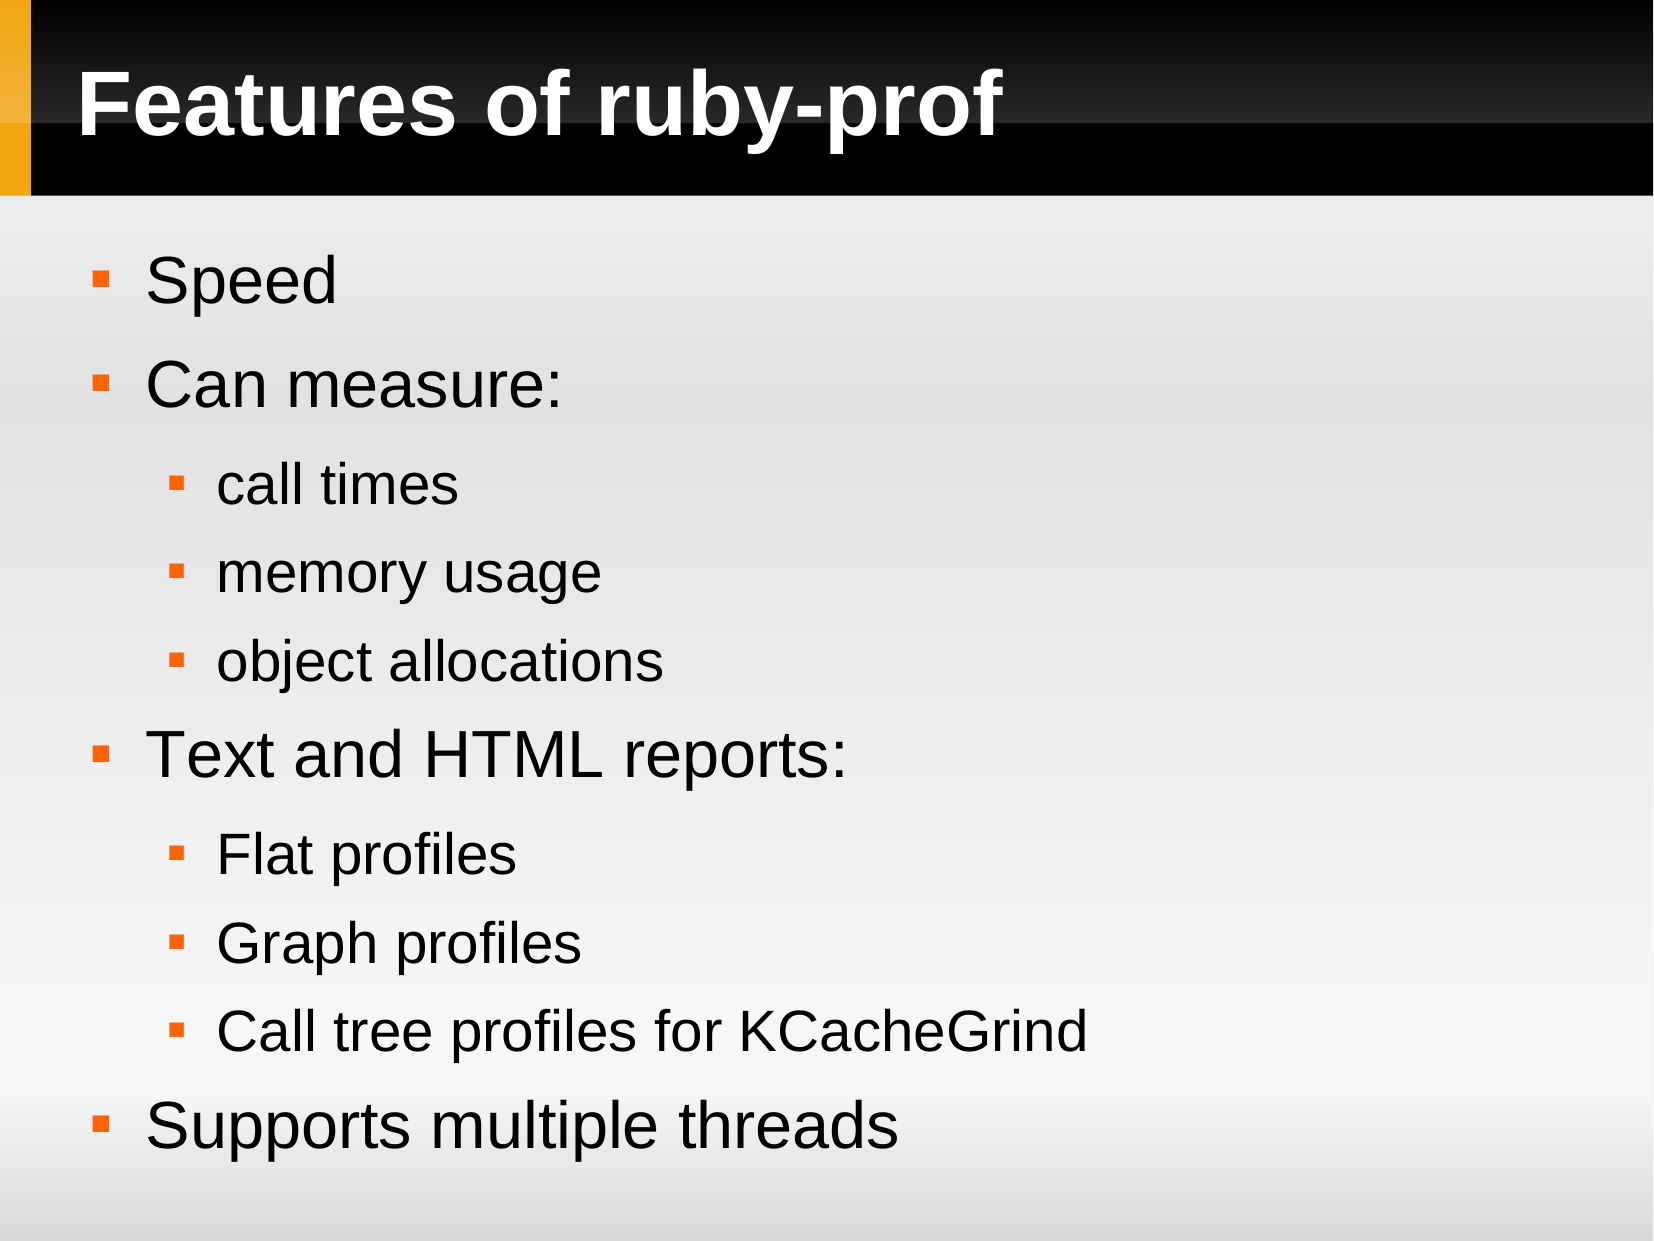

# Features of ruby-prof
Speed
Can measure:
call times
memory usage
object allocations
Text and HTML reports:
Flat profiles
Graph profiles
Call tree profiles for KCacheGrind
Supports multiple threads